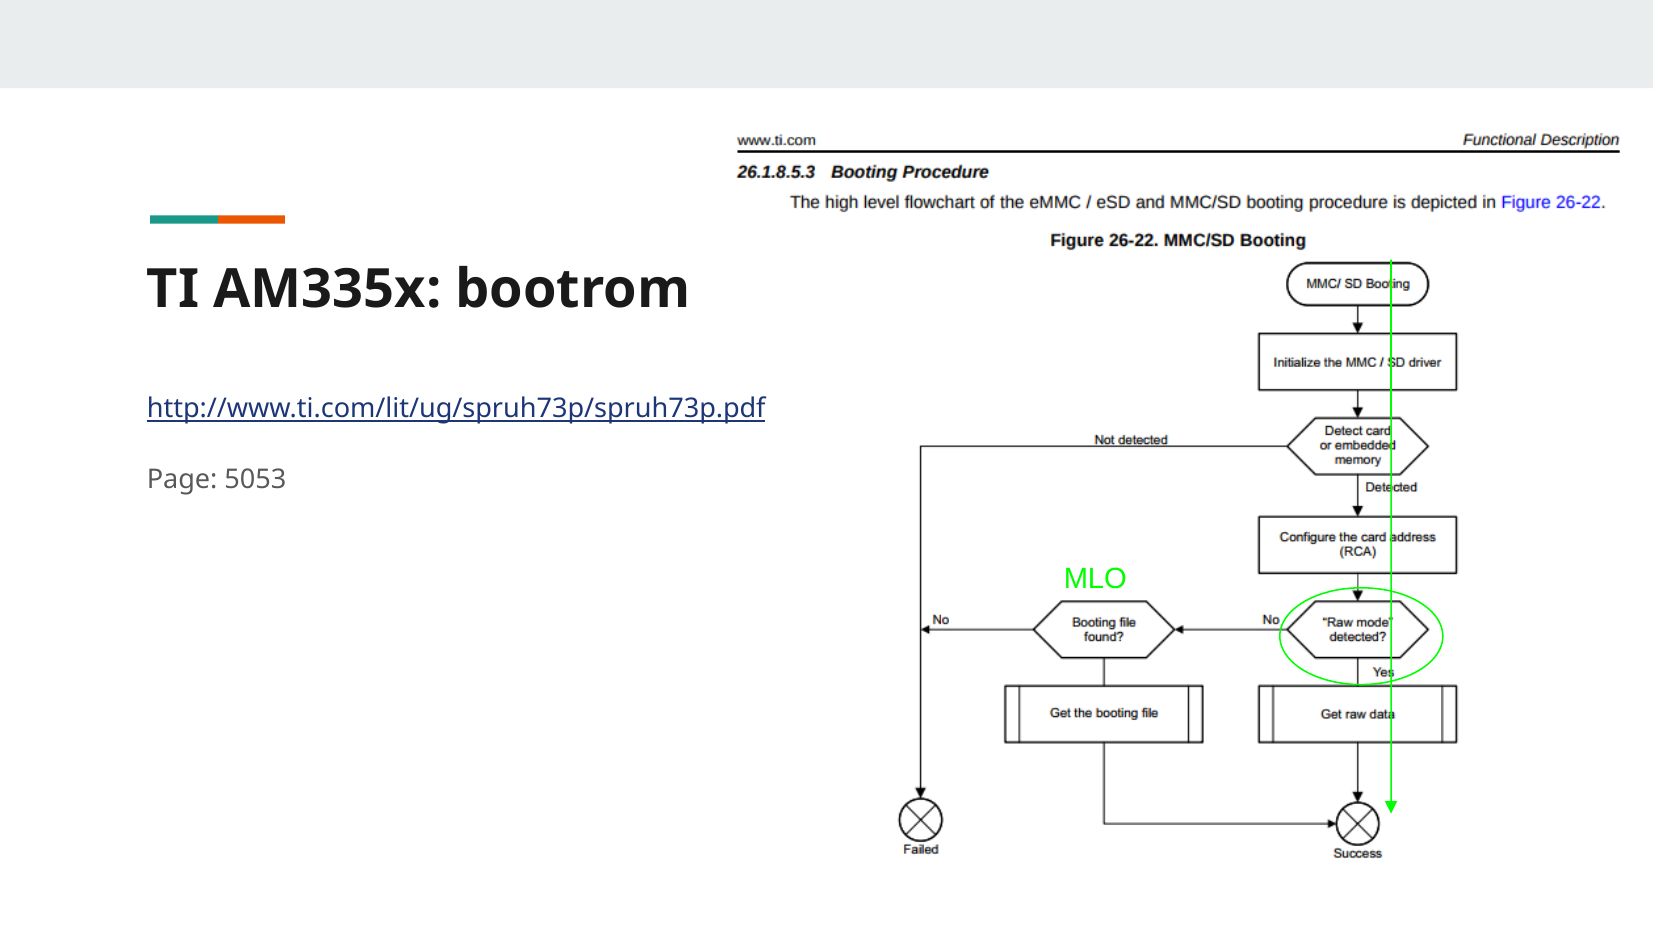

# TI AM335x: bootrom
http://www.ti.com/lit/ug/spruh73p/spruh73p.pdf
Page: 5053
MLO